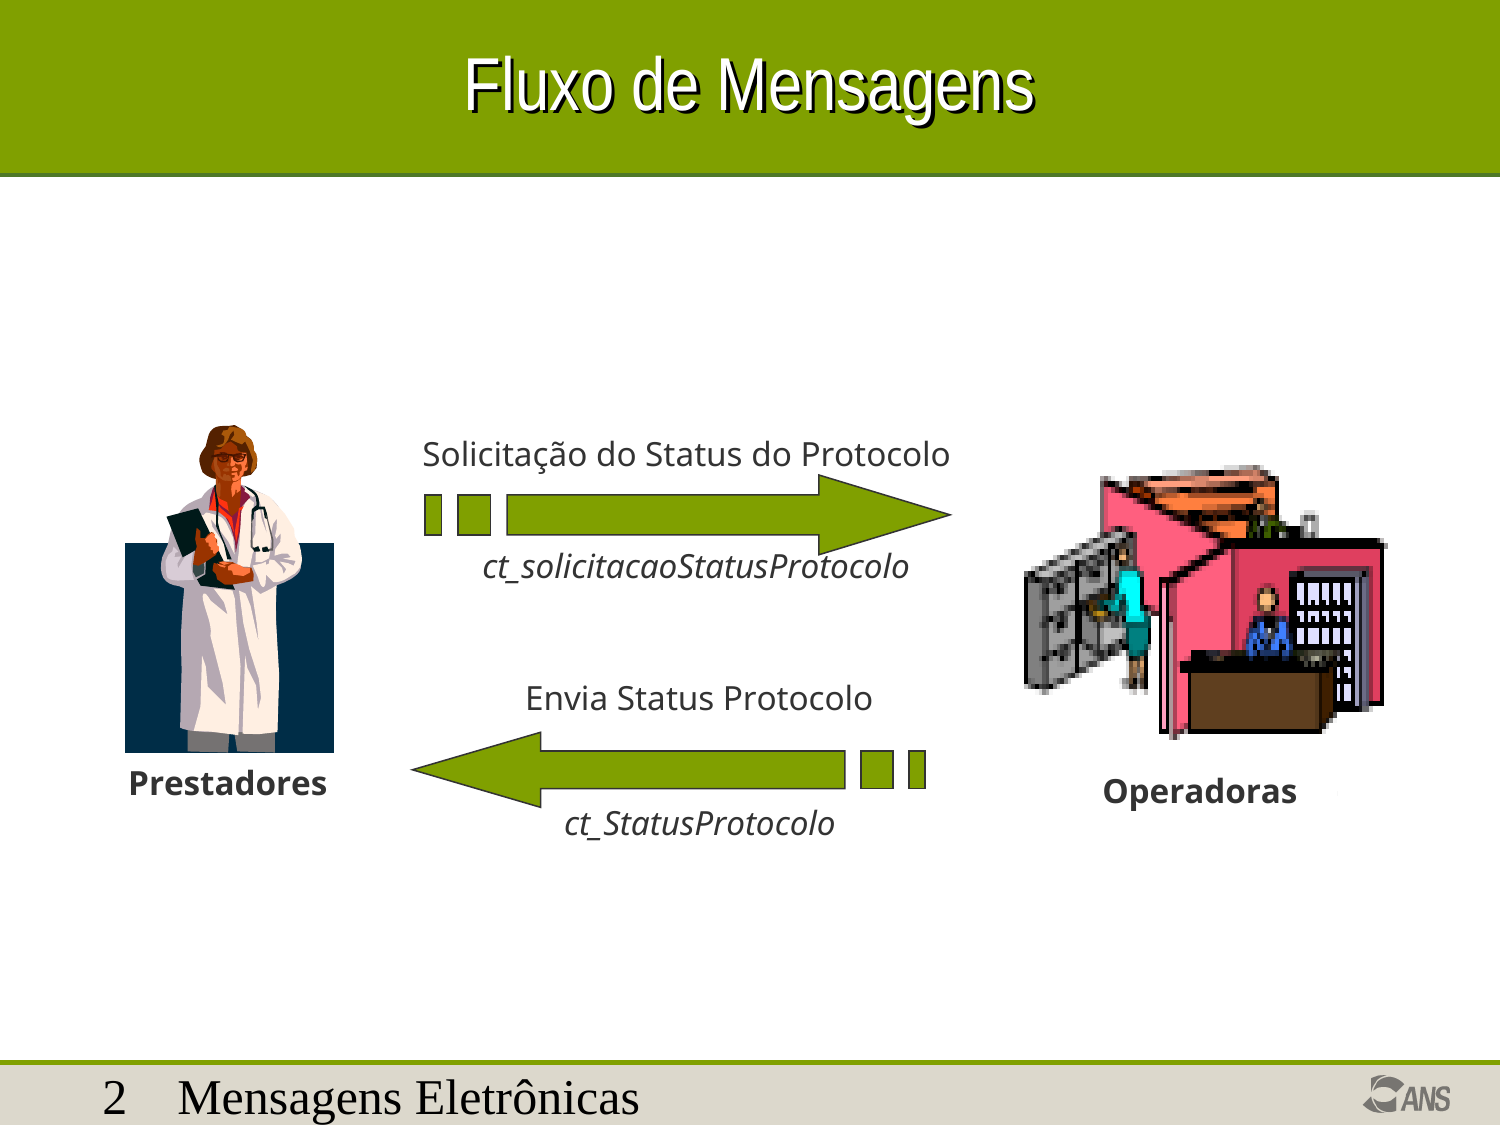

# Fluxo de Mensagens
Prestadores
Solicitação do Status do Protocolo
ct_solicitacaoStatusProtocolo
Operadoras
Envia Status Protocolo
ct_StatusProtocolo
24
Mensagens Eletrônicas